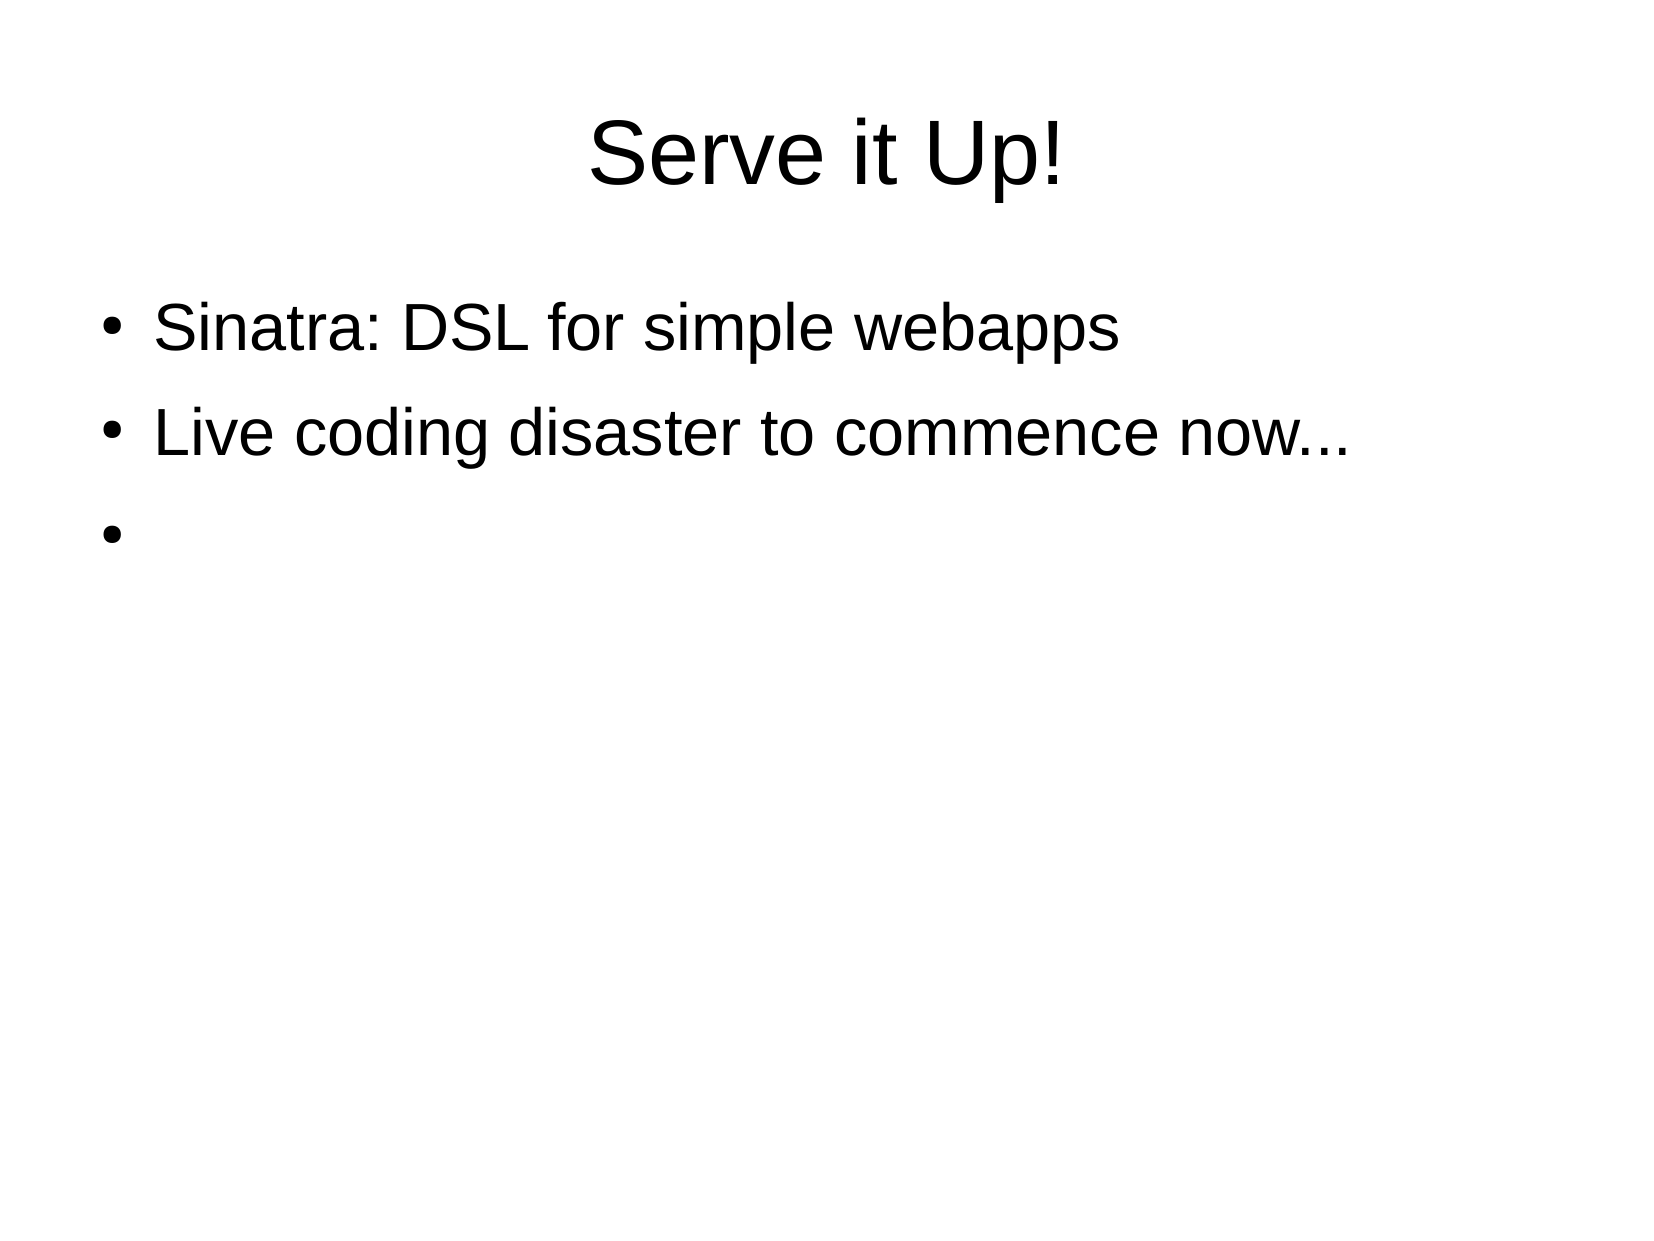

# Serve it Up!
Sinatra: DSL for simple webapps
Live coding disaster to commence now...